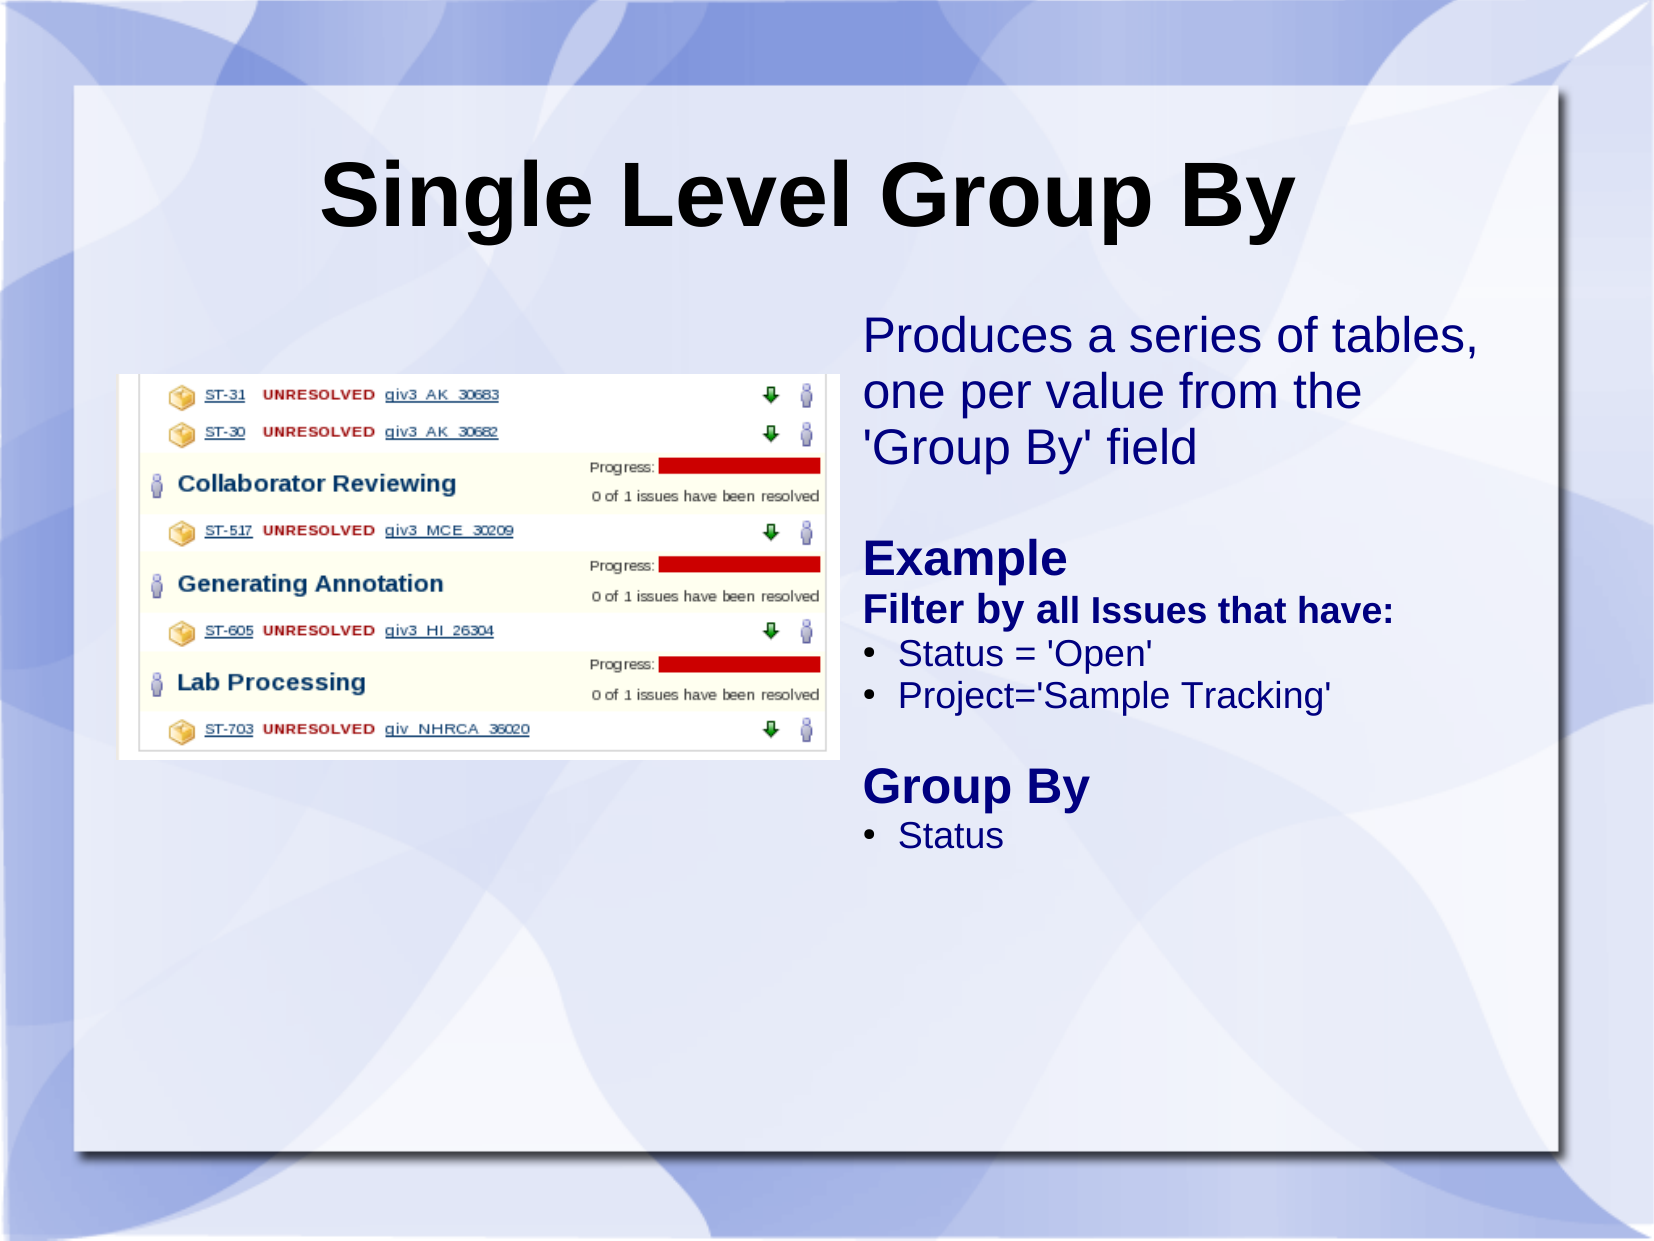

Single Level Group By
# Produces a series of tables,
one per value from the
'Group By' field
Example
Filter by all Issues that have:
Status = 'Open'
Project='Sample Tracking'
Group By
Status